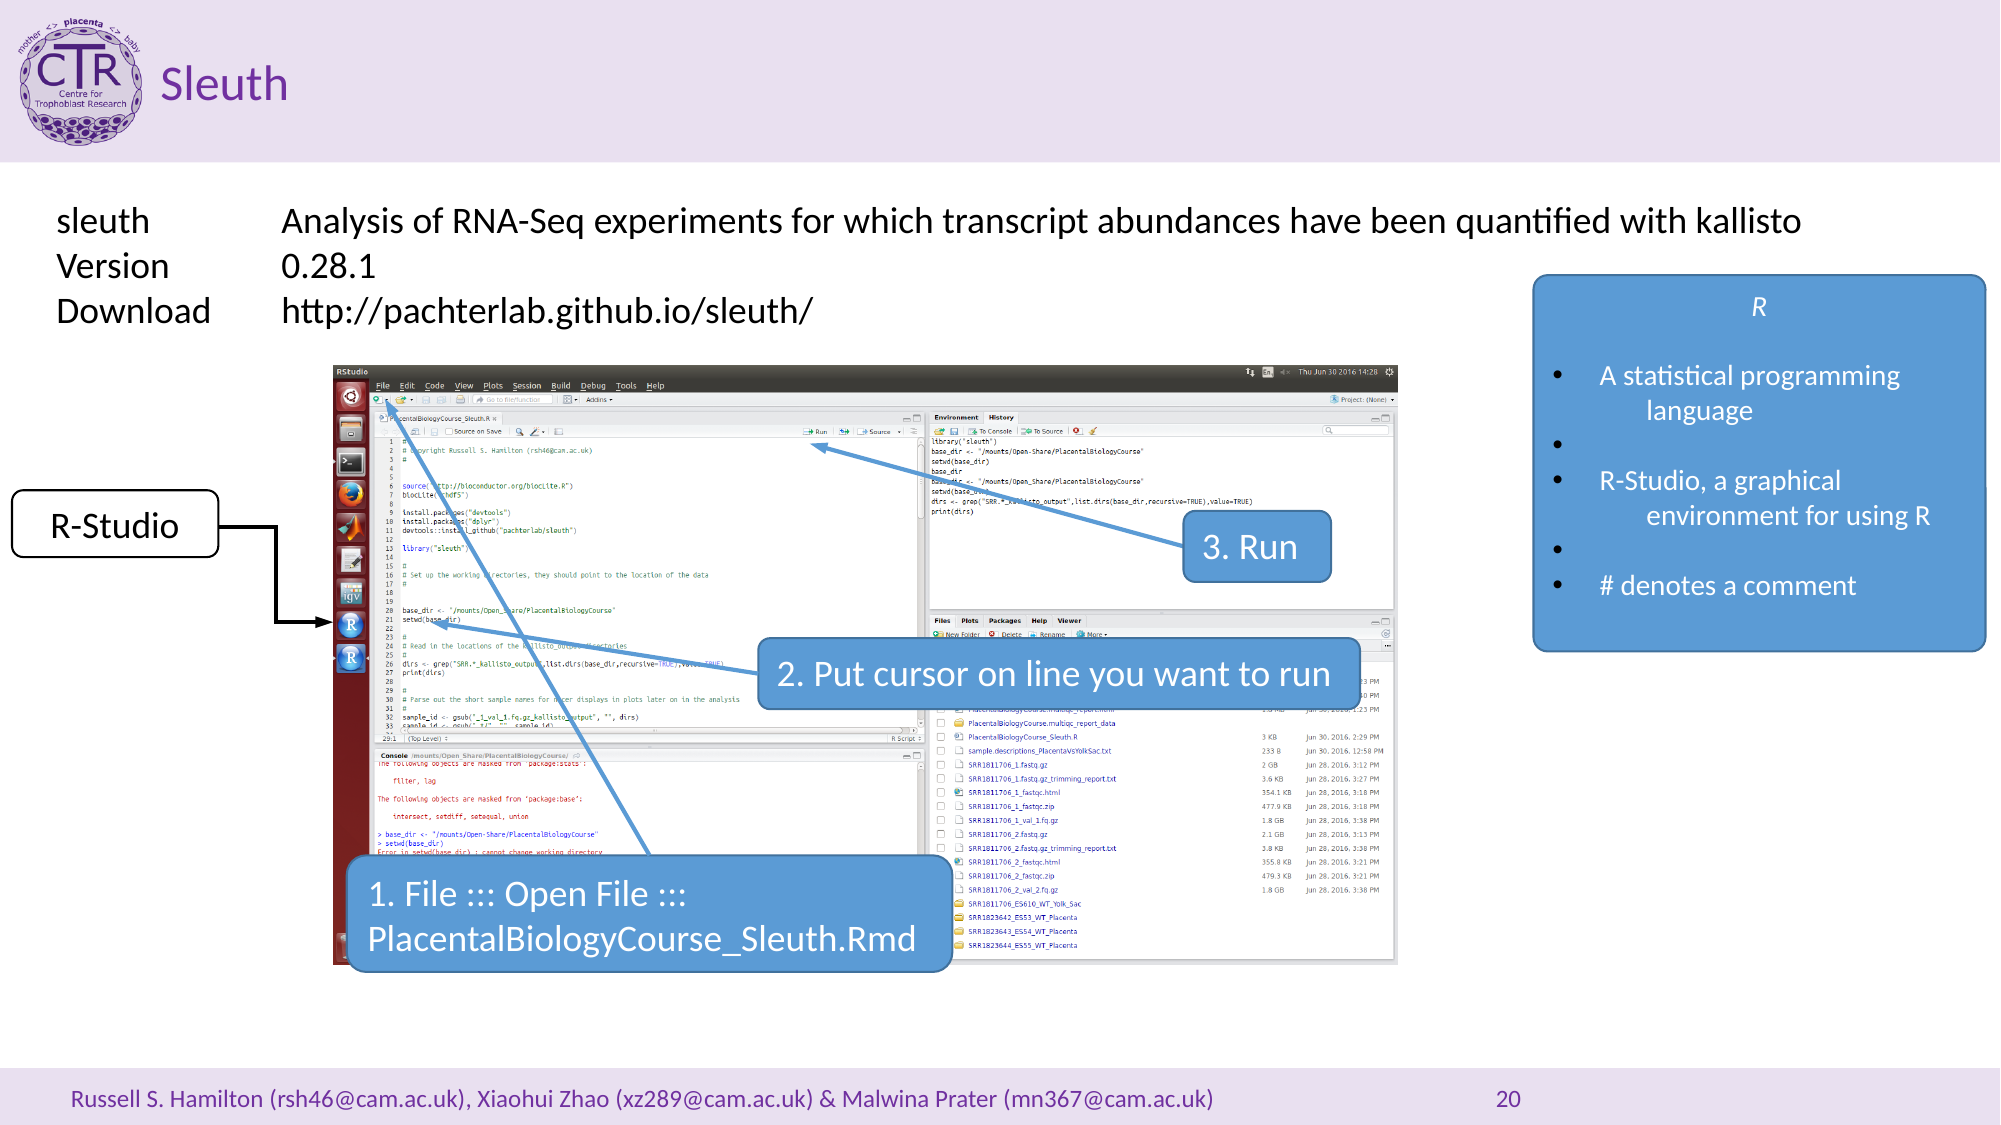

Sleuth
sleuth		Analysis of RNA-Seq experiments for which transcript abundances have been quantified with kallisto
Version		0.28.1
Download	http://pachterlab.github.io/sleuth/
R
A statistical programming language
R-Studio, a graphical environment for using R
# denotes a comment
R-Studio
3. Run
2. Put cursor on line you want to run
1. File ::: Open File ::: PlacentalBiologyCourse_Sleuth.Rmd
Russell S. Hamilton (rsh46@cam.ac.uk), Xiaohui Zhao (xz289@cam.ac.uk) & Malwina Prater (mn367@cam.ac.uk)